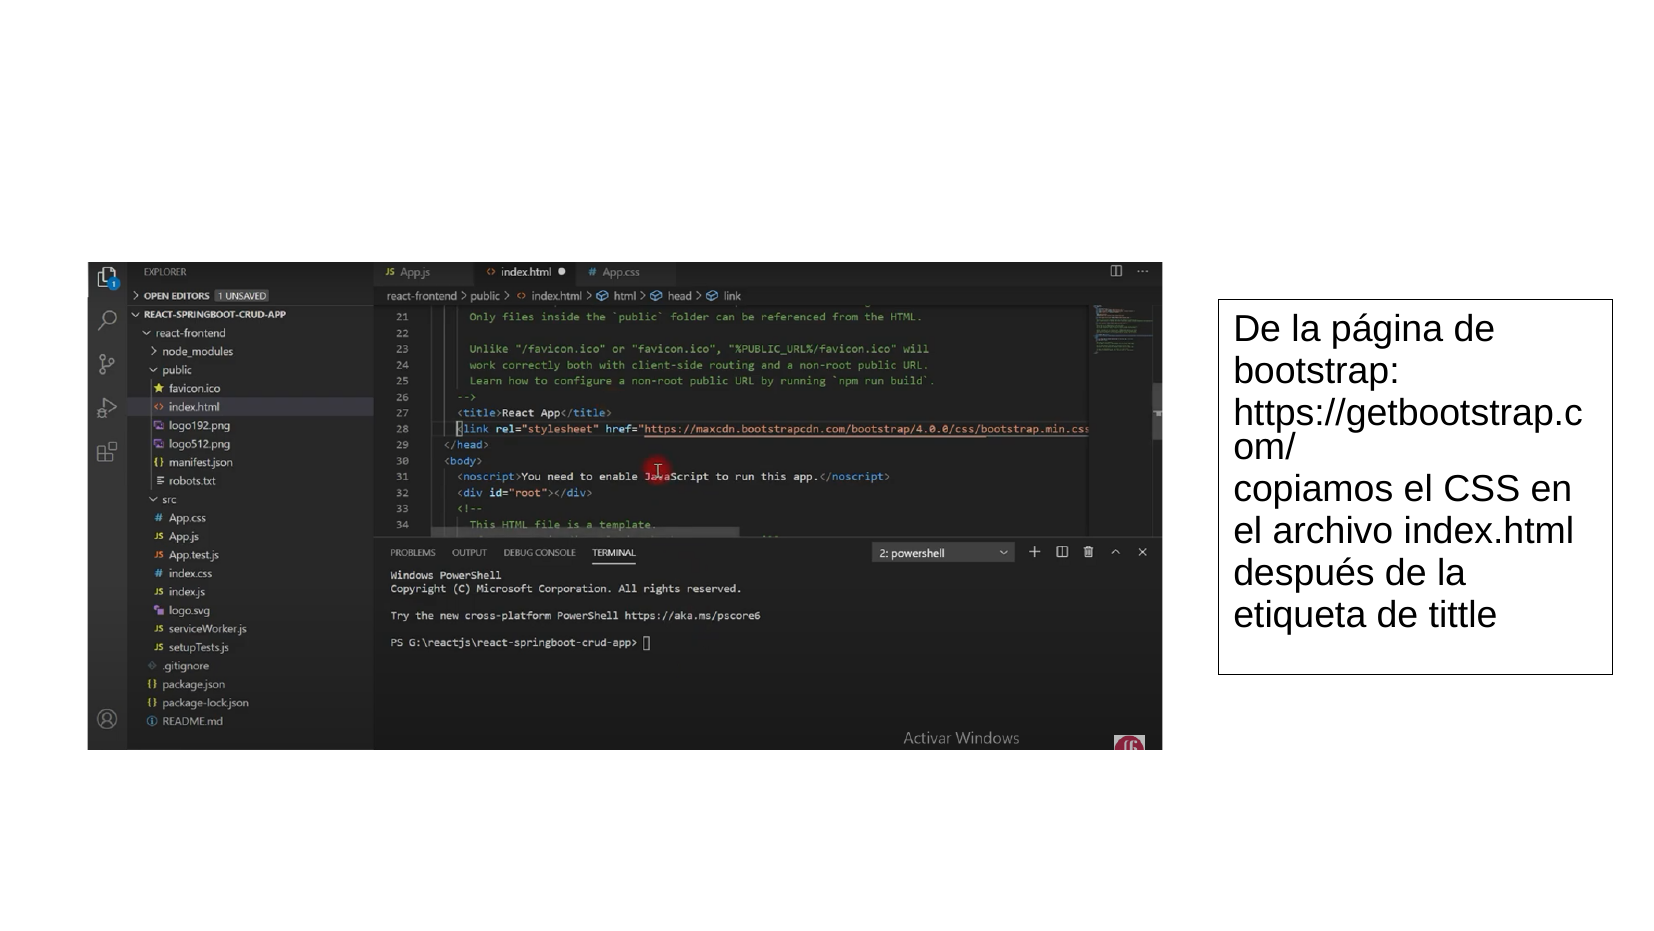

#
De la página de bootstrap: https://getbootstrap.com/copiamos el CSS en el archivo index.html después de la etiqueta de tittle